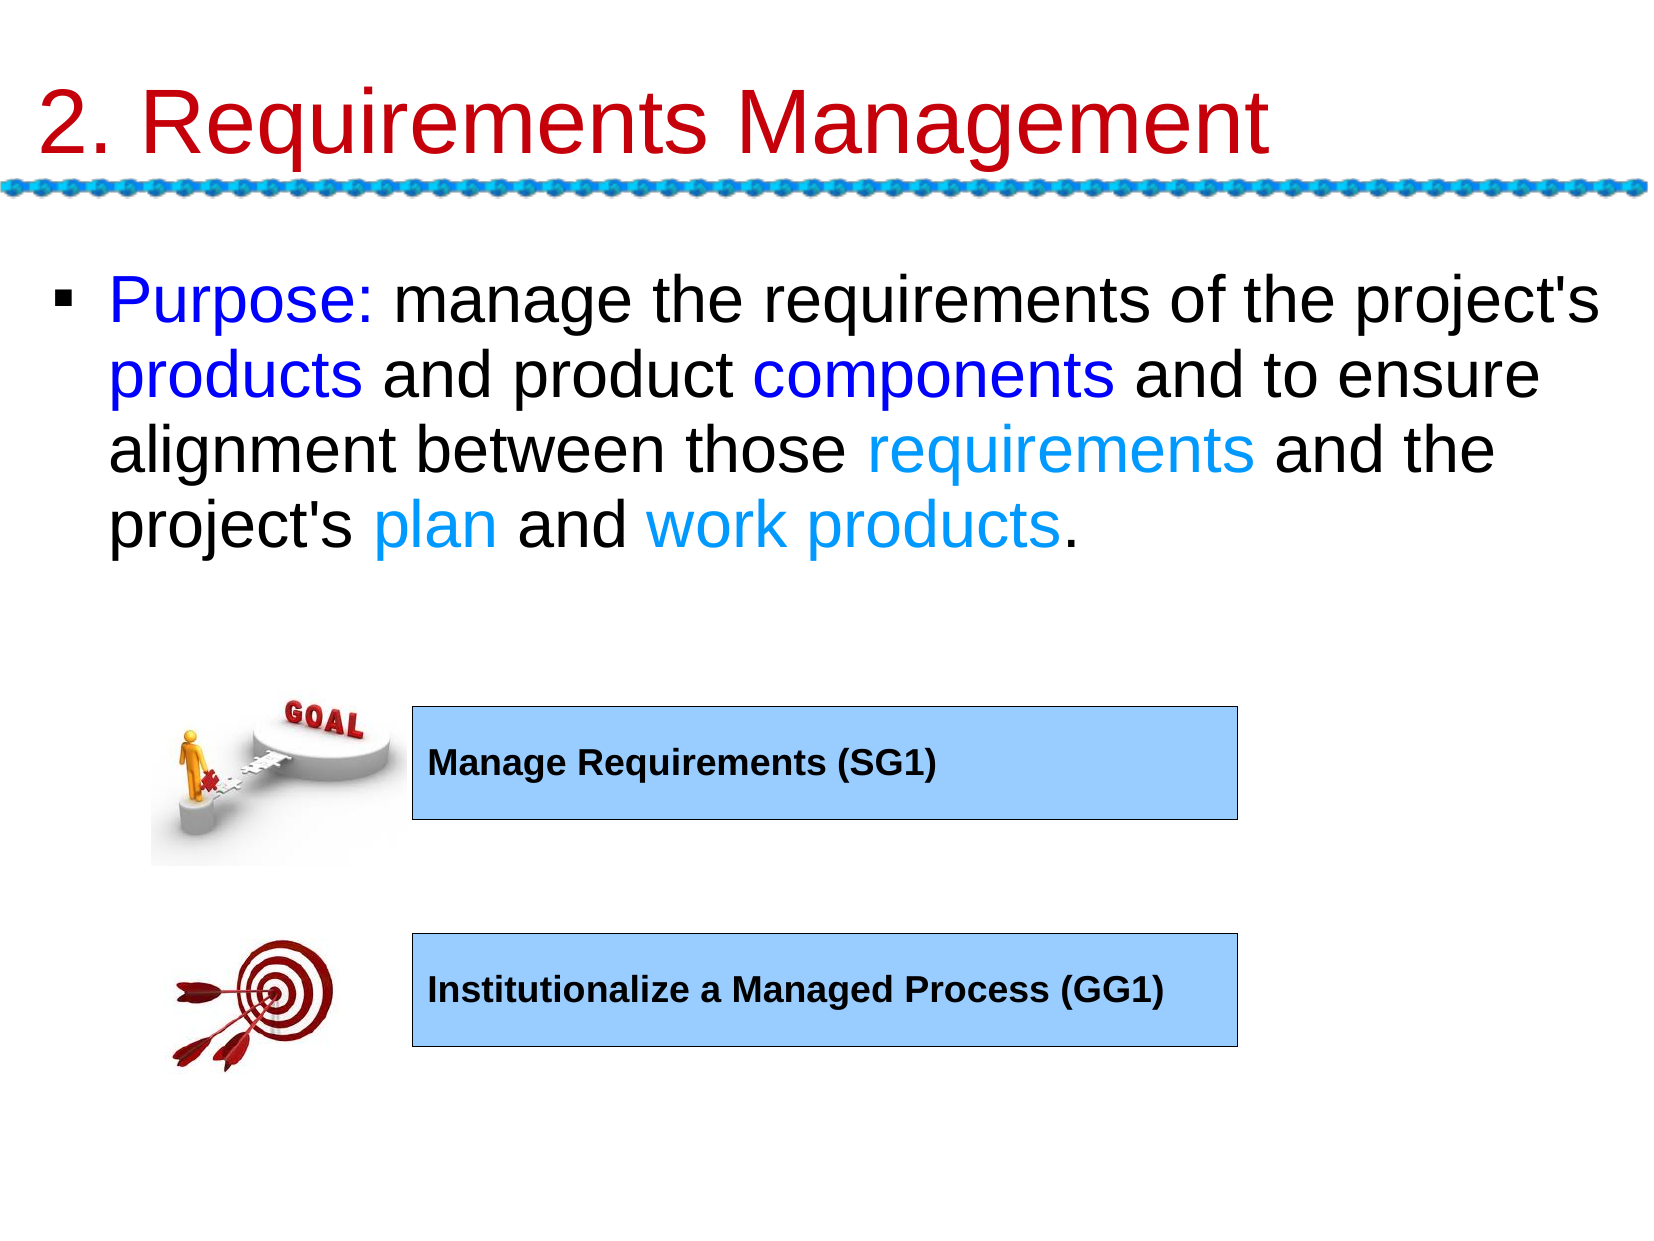

# 2. Requirements Management
Purpose: manage the requirements of the project's products and product components and to ensure alignment between those requirements and the project's plan and work products.
Manage Requirements (SG1)
Institutionalize a Managed Process (GG1)